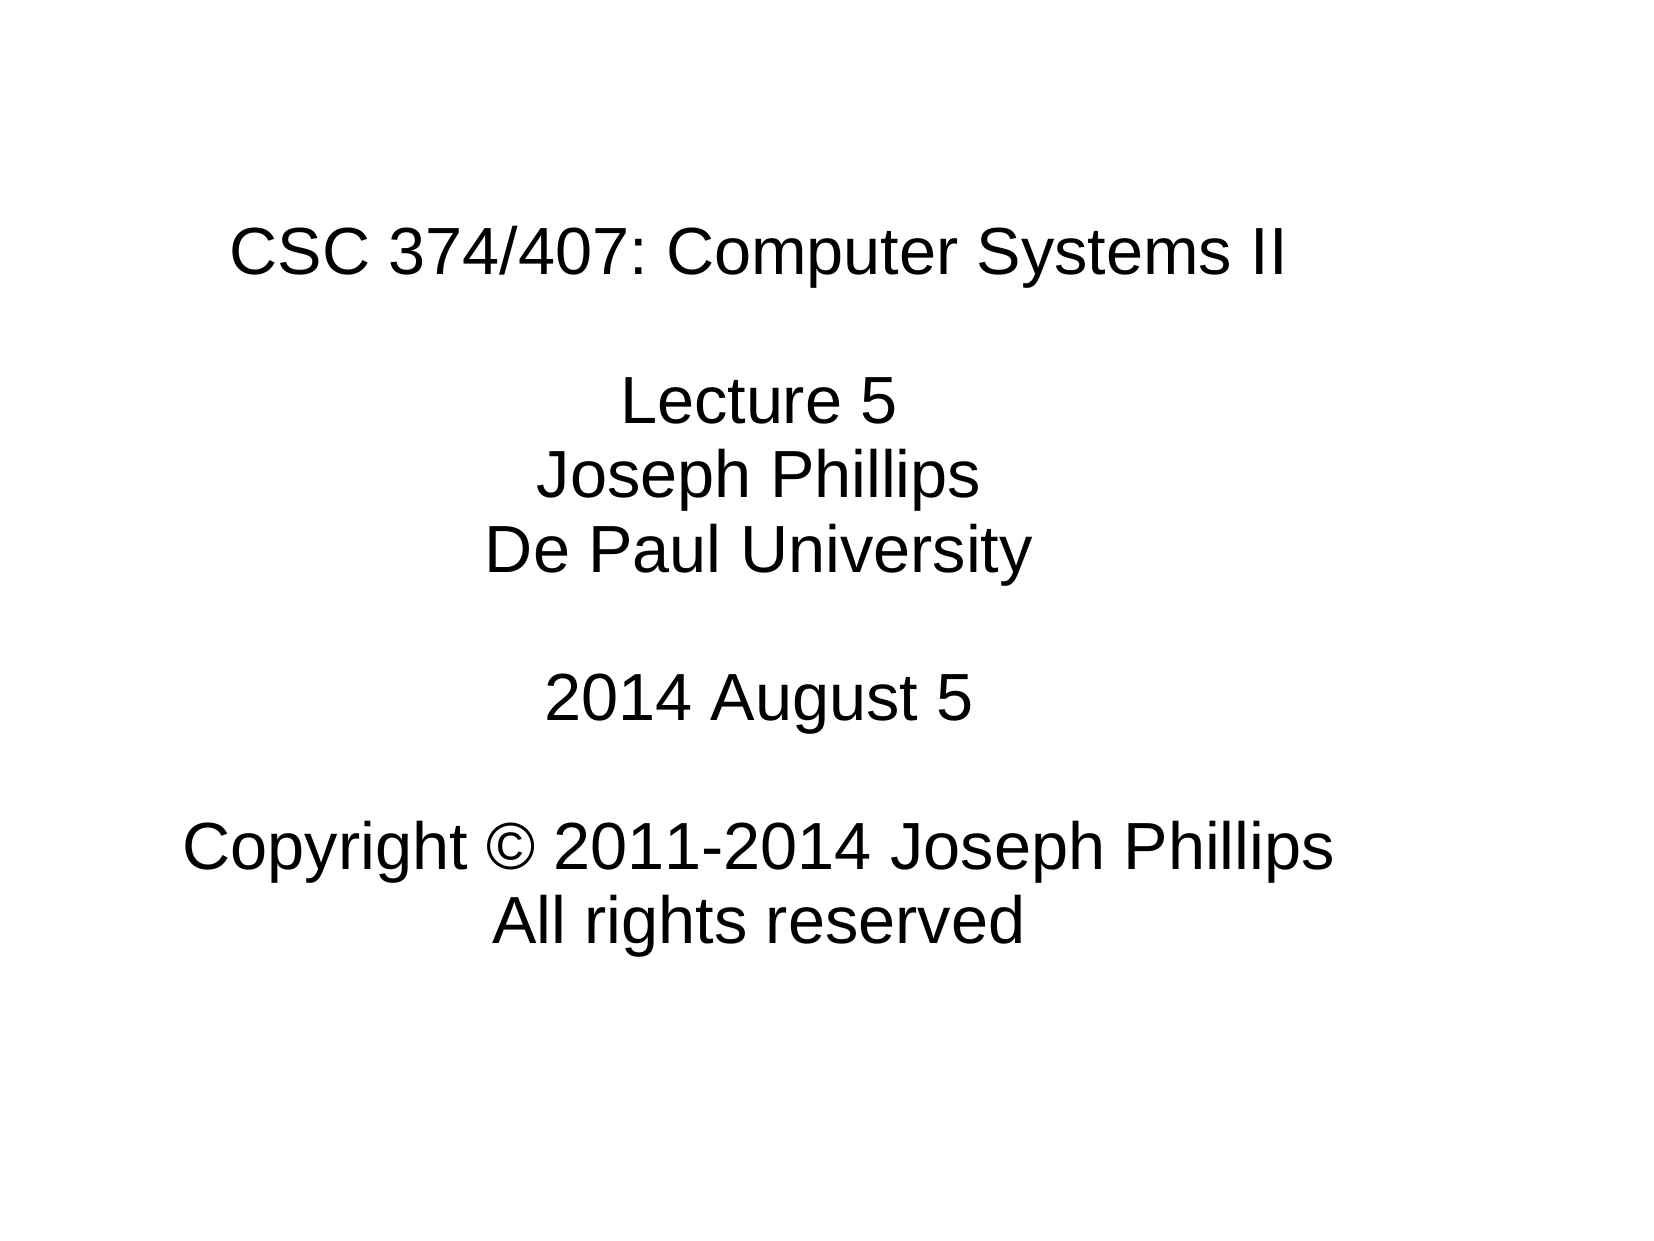

CSC 374/407: Computer Systems II
Lecture 5
Joseph Phillips
De Paul University
2014 August 5
Copyright © 2011-2014 Joseph Phillips
All rights reserved